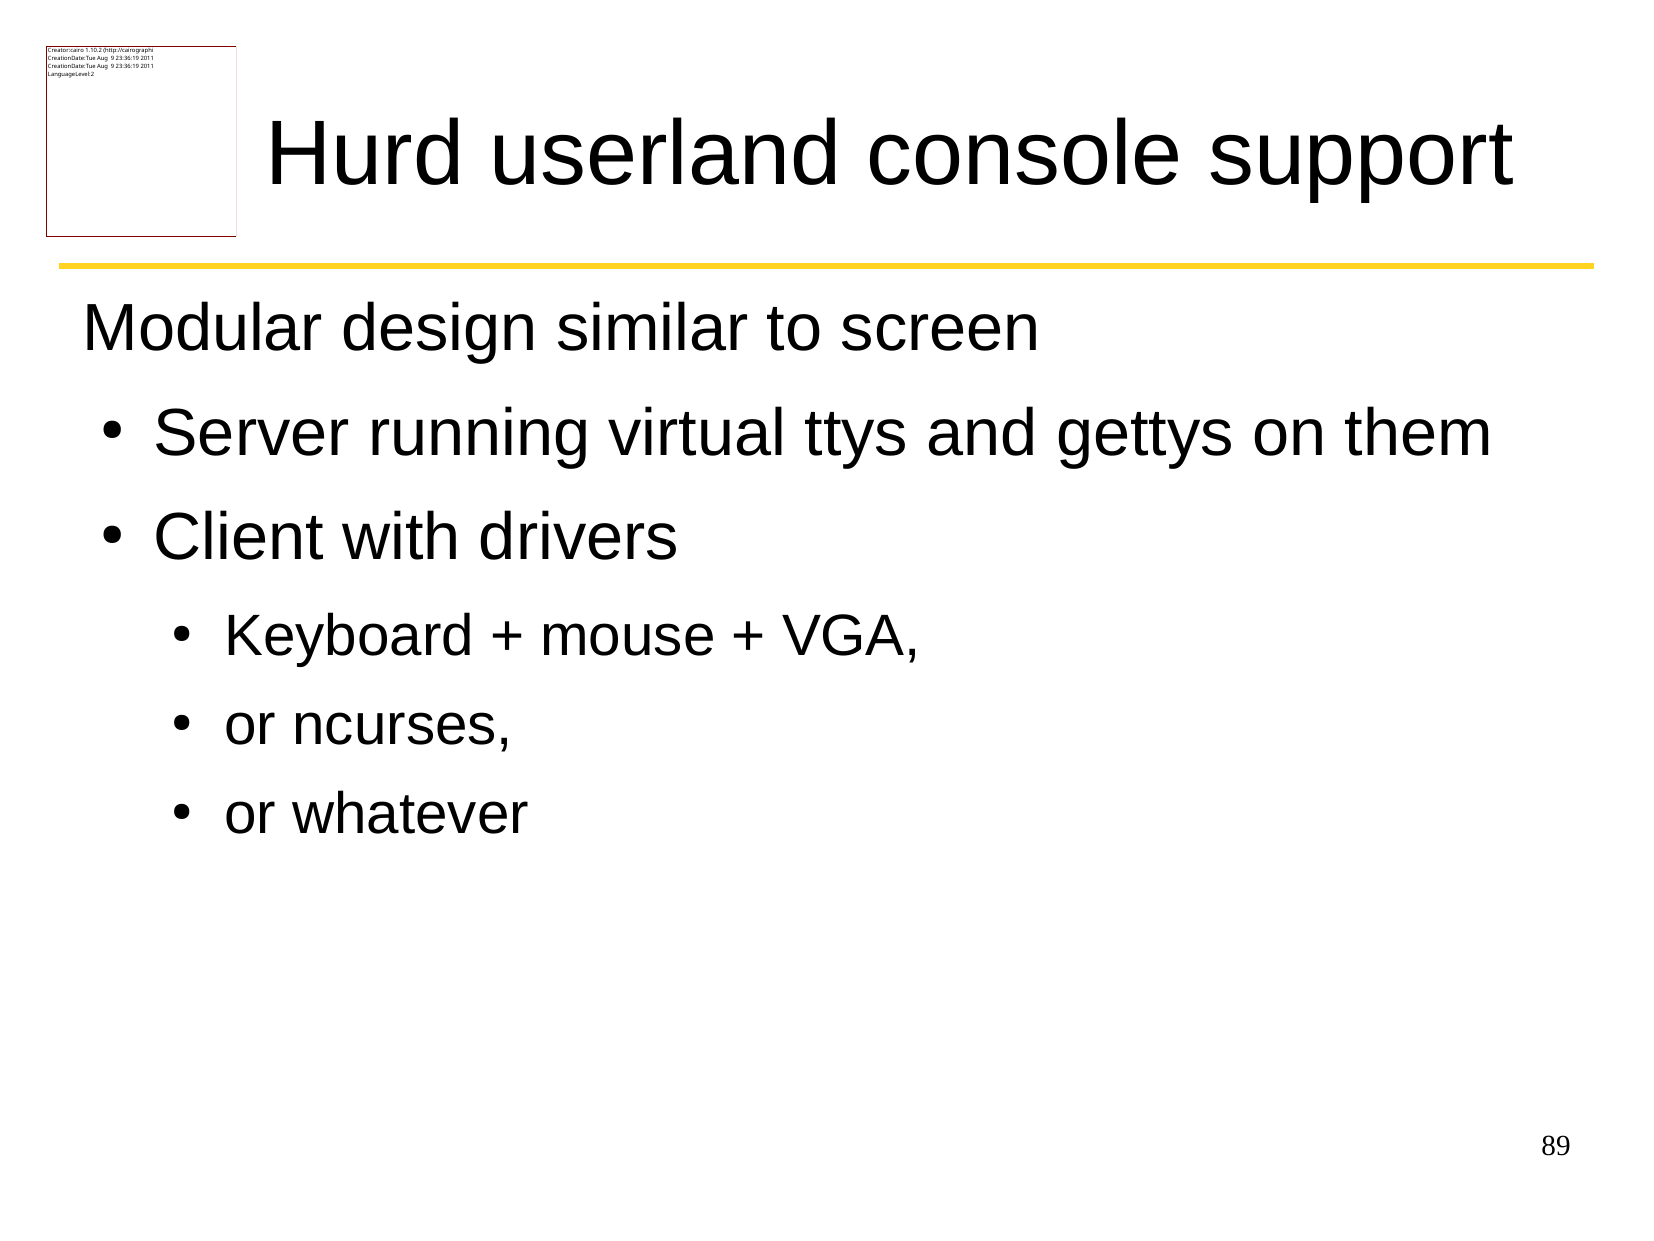

# Hurd userland console support
Modular design similar to screen
Server running virtual ttys and gettys on them
Client with drivers
Keyboard + mouse + VGA,
or ncurses,
or whatever
89